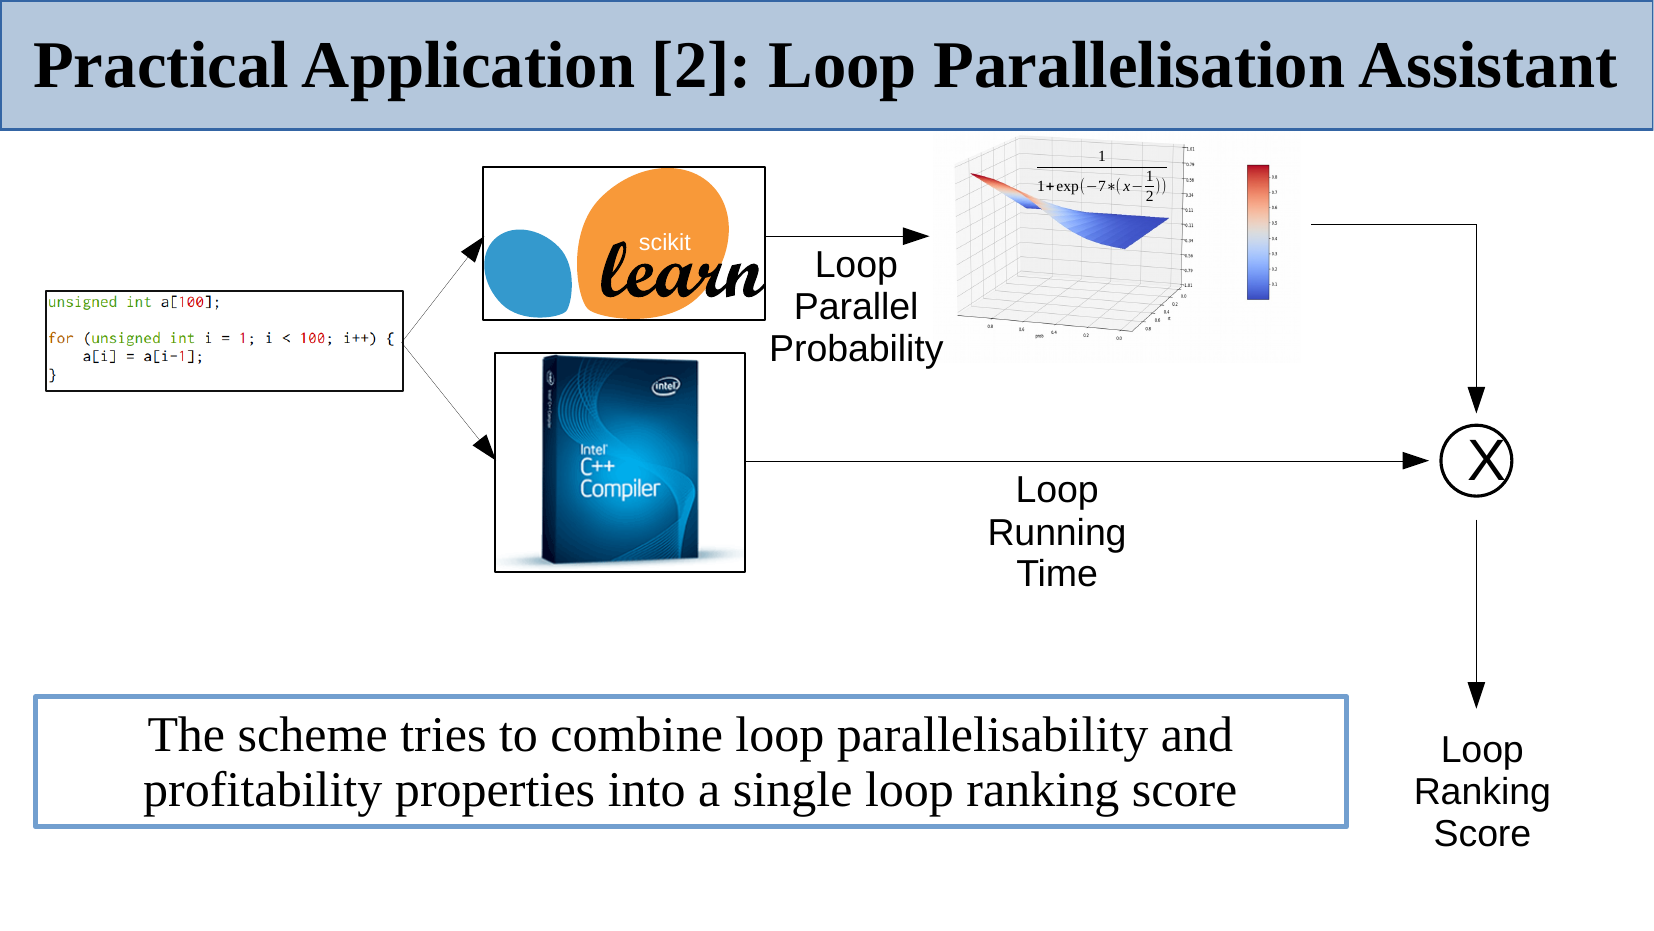

# Practical Application [2]: Loop Parallelisation Assistant
Loop Parallel Probability
X
Loop Running Time
The scheme tries to combine loop parallelisability and profitability properties into a single loop ranking score
Loop Ranking Score